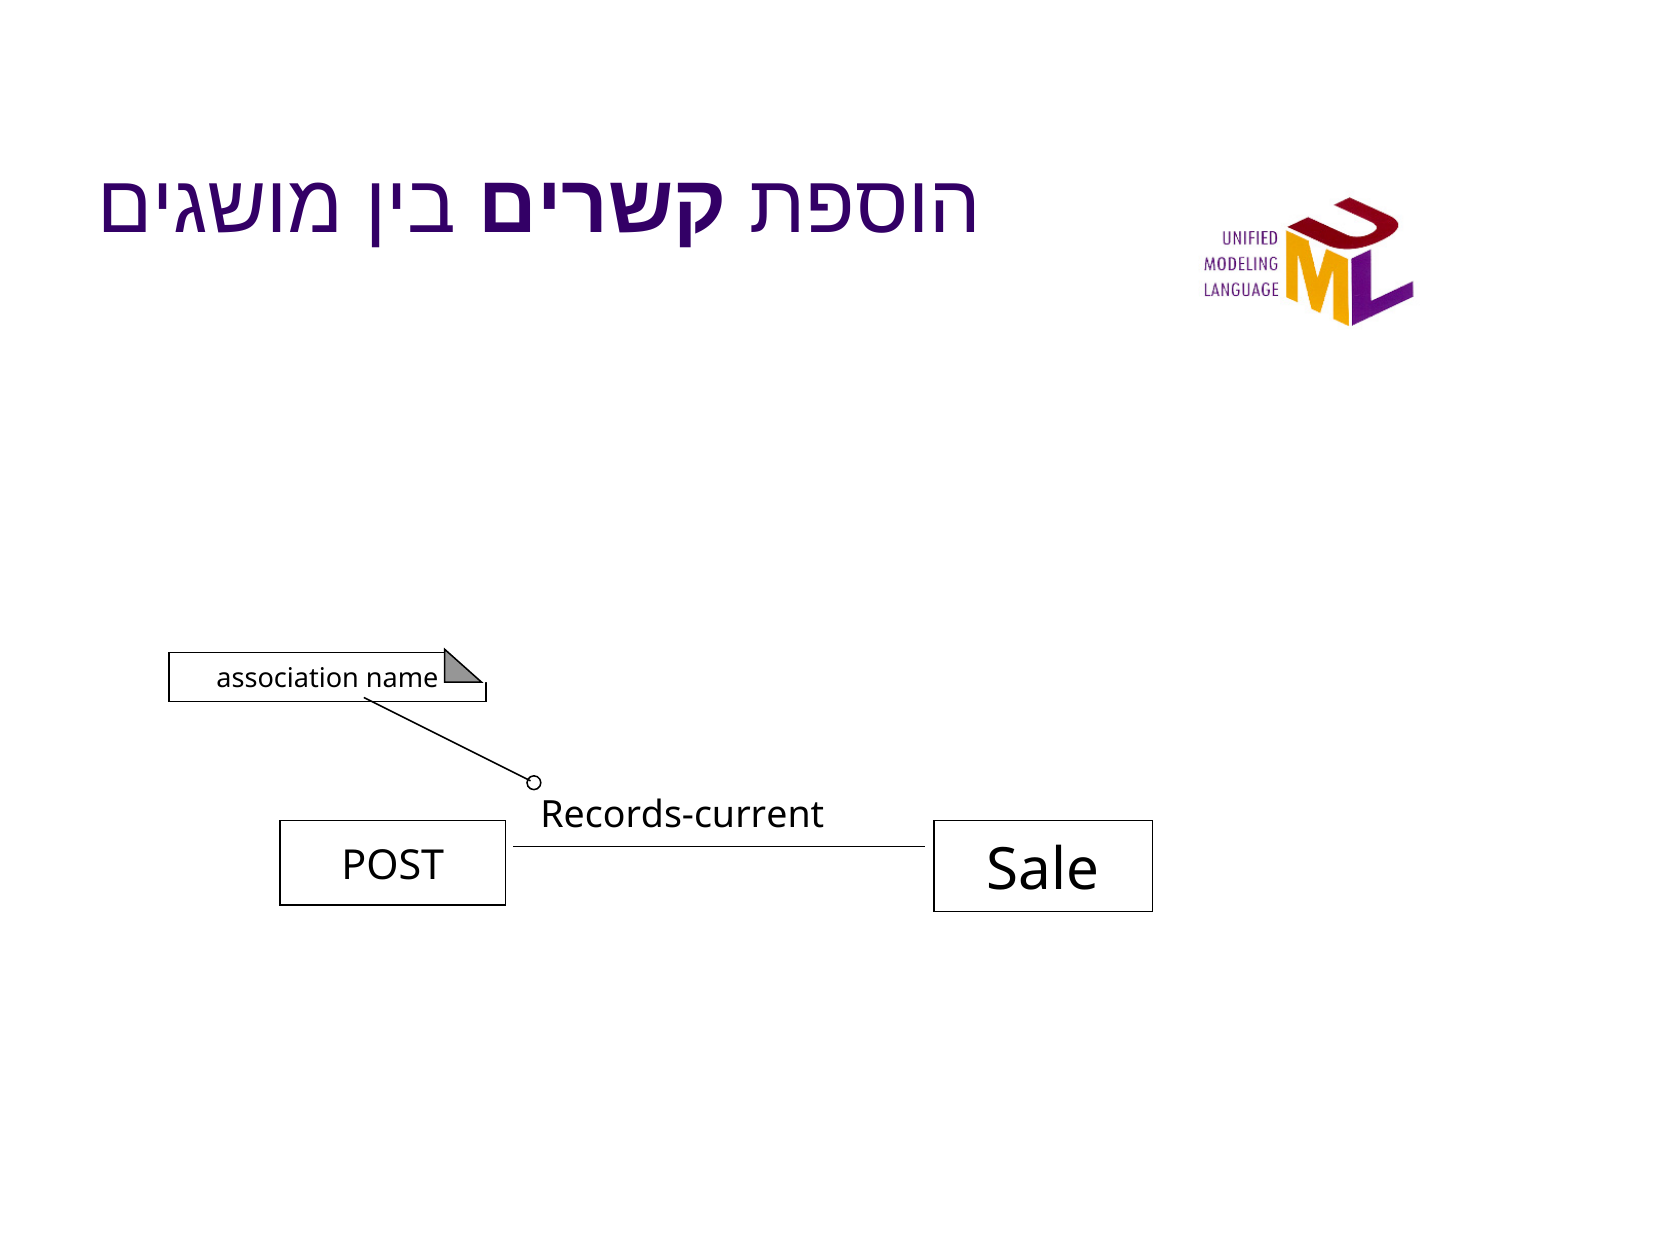

# הוספת קשרים בין מושגים
association name
Records-current
POST
Sale